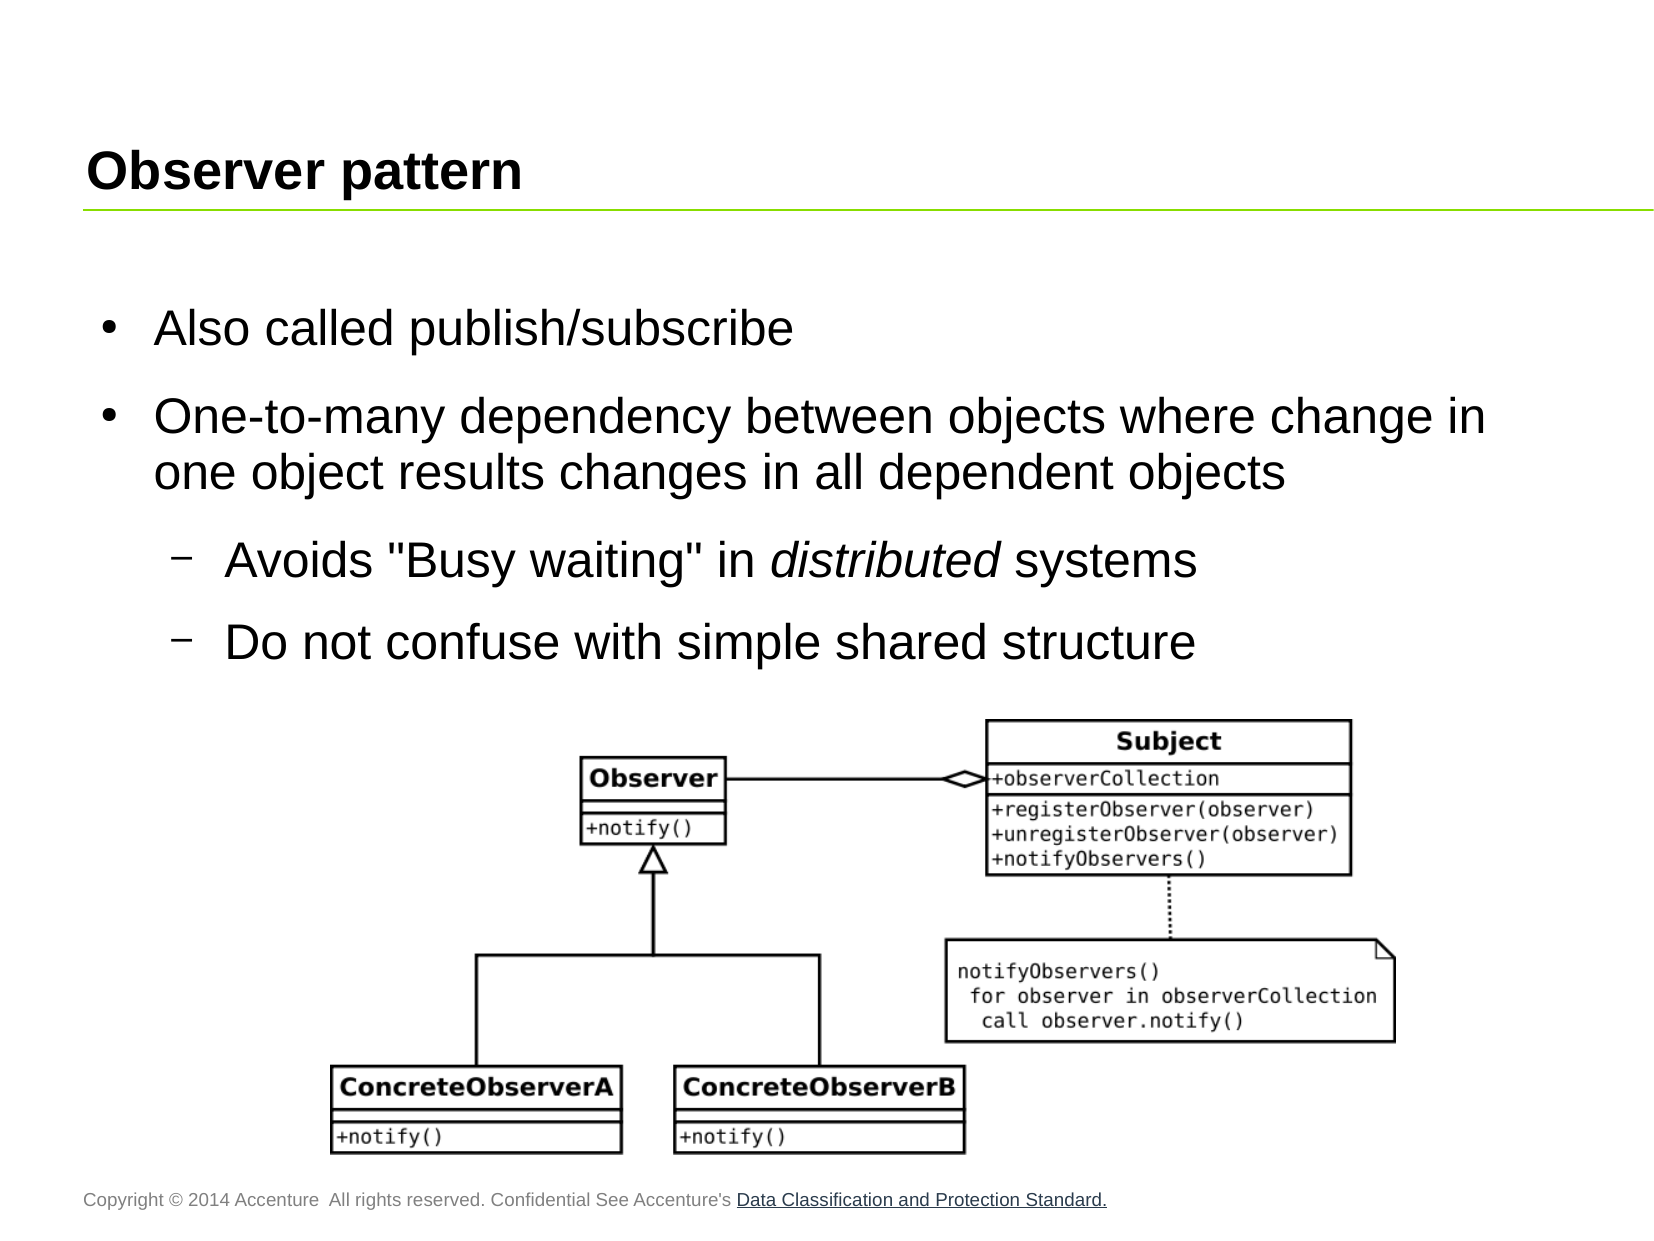

# Observer pattern
Also called publish/subscribe
One-to-many dependency between objects where change in one object results changes in all dependent objects
Avoids "Busy waiting" in distributed systems
Do not confuse with simple shared structure